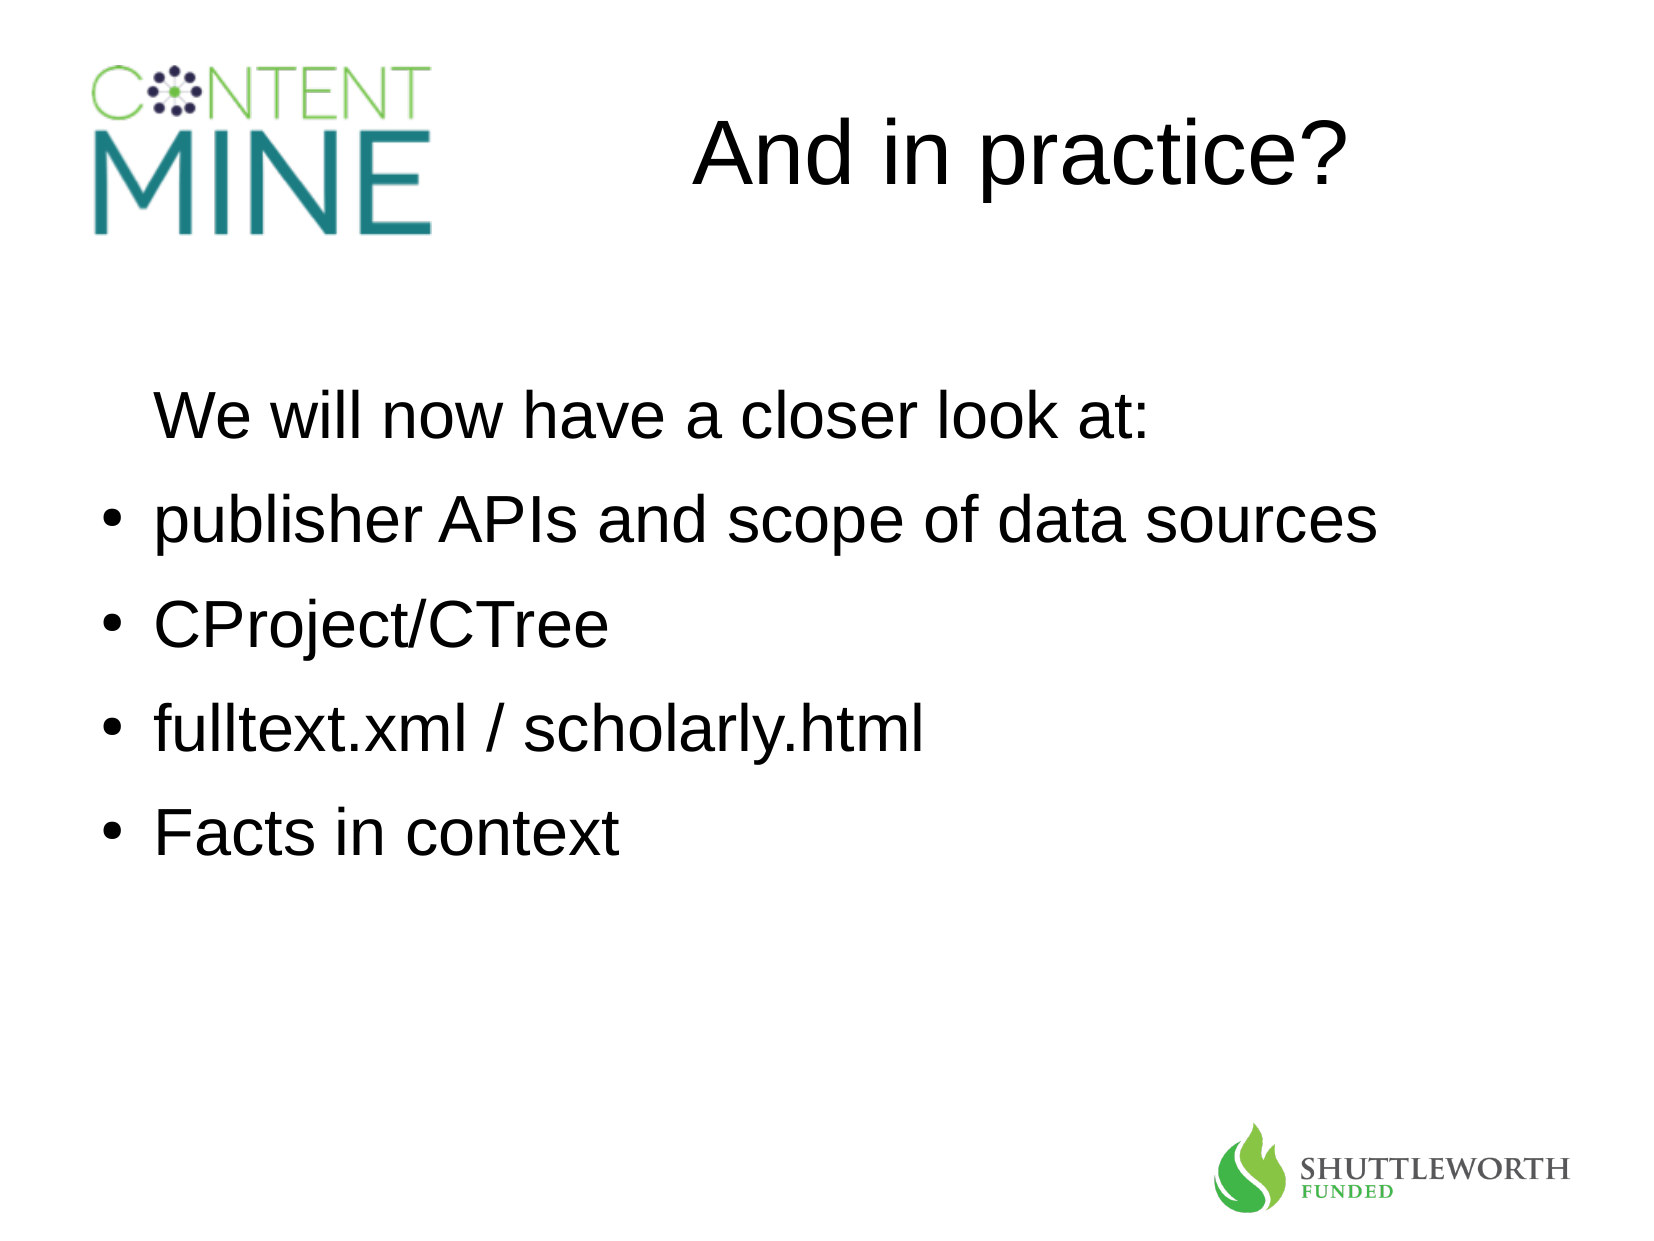

# And in practice?
We will now have a closer look at:
publisher APIs and scope of data sources
CProject/CTree
fulltext.xml / scholarly.html
Facts in context